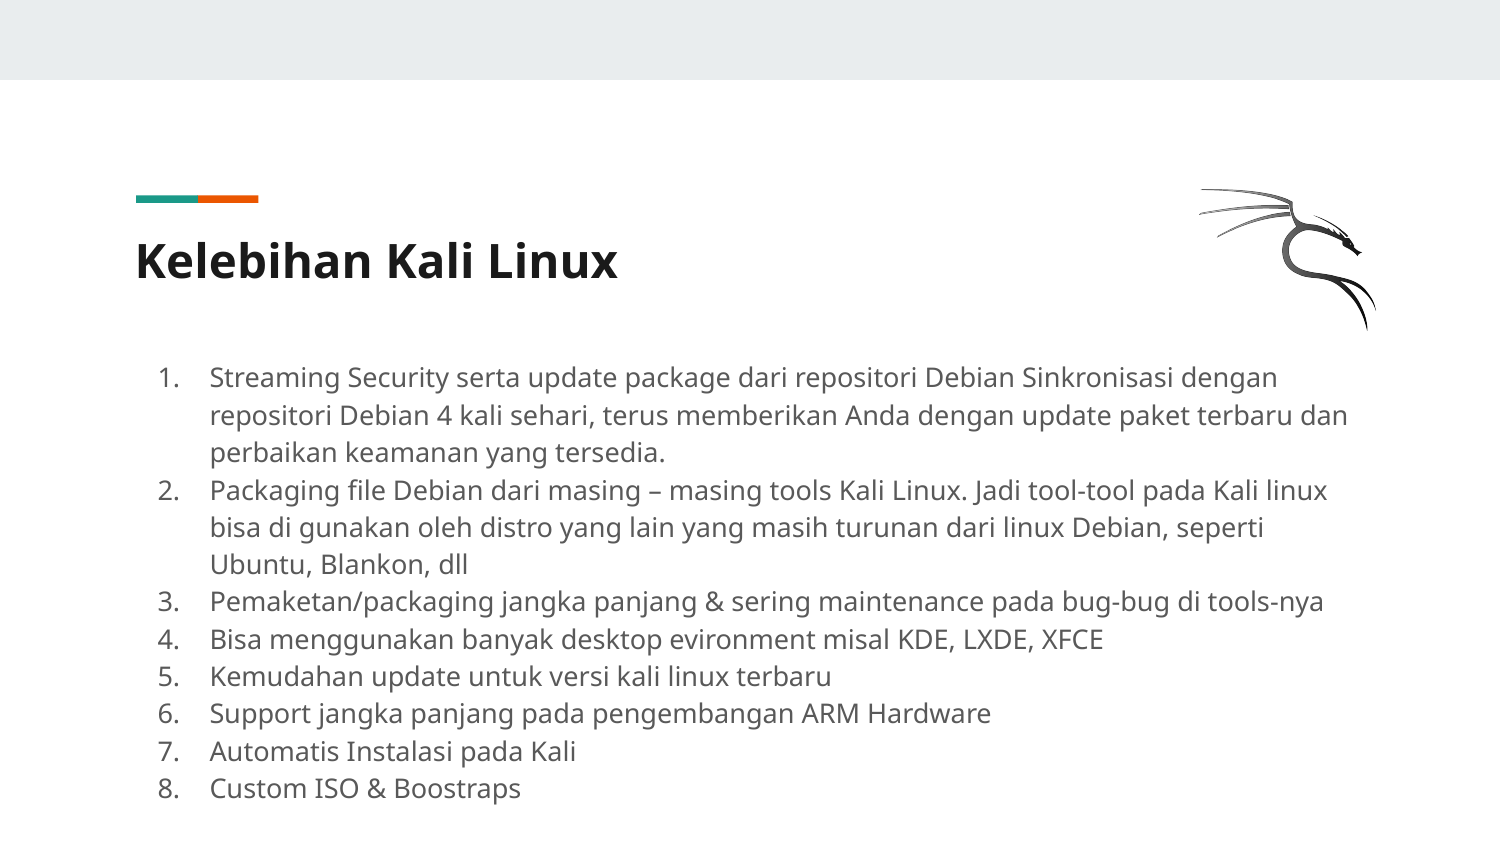

# Kelebihan Kali Linux
Streaming Security serta update package dari repositori Debian Sinkronisasi dengan repositori Debian 4 kali sehari, terus memberikan Anda dengan update paket terbaru dan perbaikan keamanan yang tersedia.
Packaging file Debian dari masing – masing tools Kali Linux. Jadi tool-tool pada Kali linux bisa di gunakan oleh distro yang lain yang masih turunan dari linux Debian, seperti Ubuntu, Blankon, dll
Pemaketan/packaging jangka panjang & sering maintenance pada bug-bug di tools-nya
Bisa menggunakan banyak desktop evironment misal KDE, LXDE, XFCE
Kemudahan update untuk versi kali linux terbaru
Support jangka panjang pada pengembangan ARM Hardware
Automatis Instalasi pada Kali
Custom ISO & Boostraps